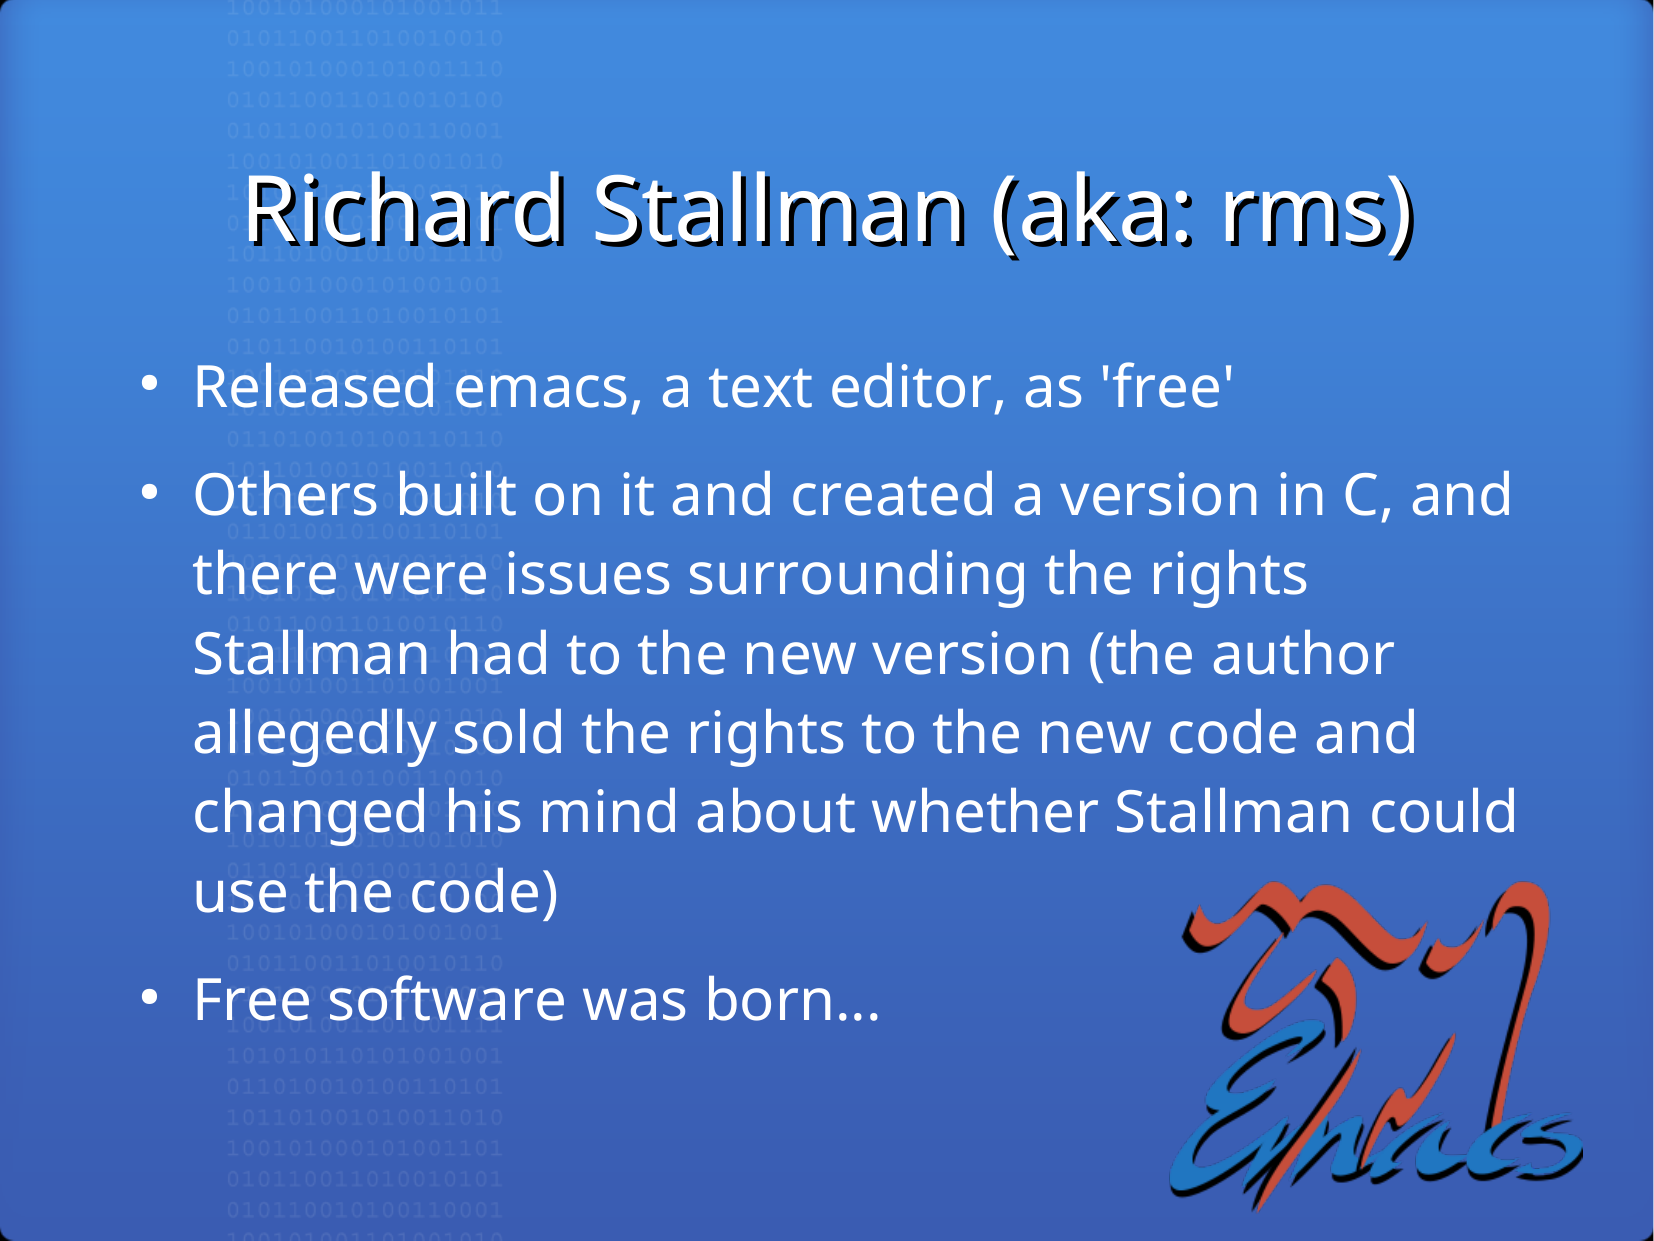

# Richard Stallman (aka: rms)
Released emacs, a text editor, as 'free'
Others built on it and created a version in C, and there were issues surrounding the rights Stallman had to the new version (the author allegedly sold the rights to the new code and changed his mind about whether Stallman could use the code)
Free software was born...